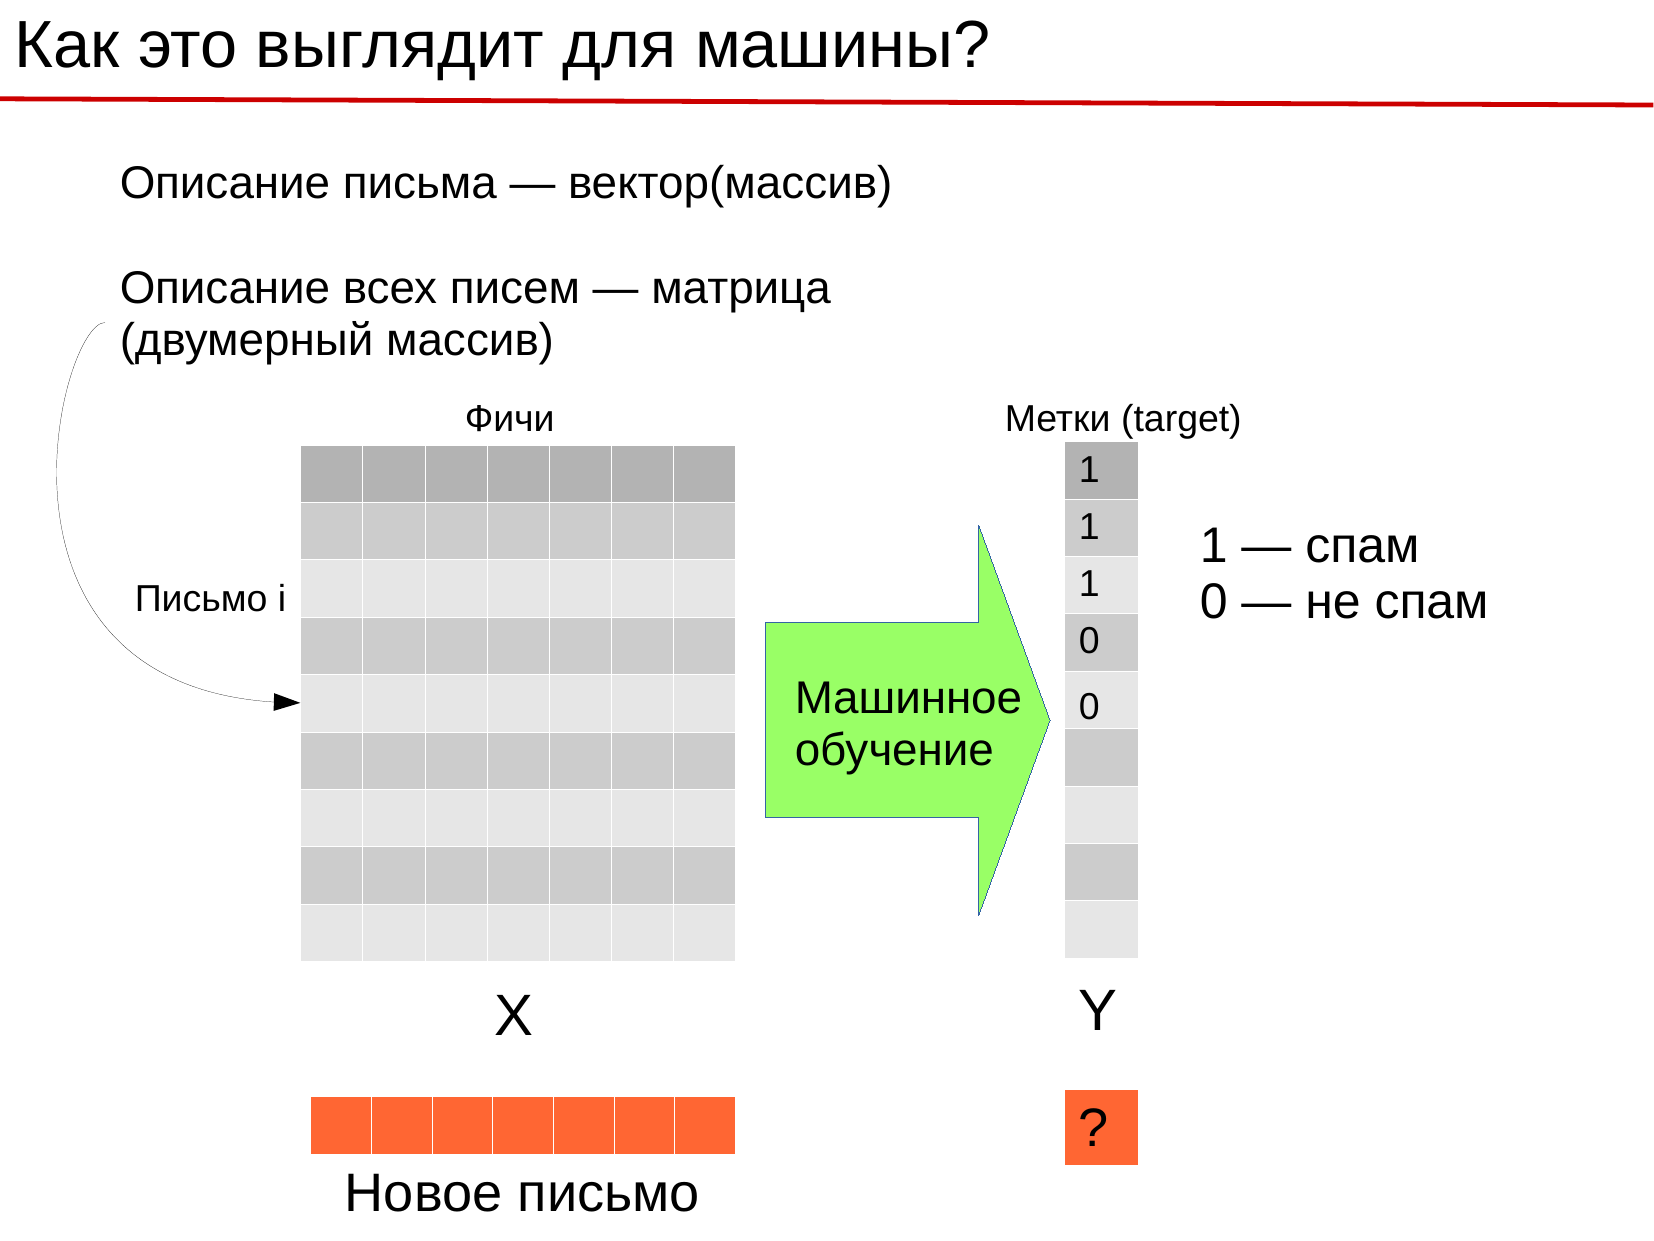

Как это выглядит для машины?
Описание письма — вектор(массив)
Описание всех писем — матрица
(двумерный массив)
Фичи
Метки (target)
| |
| --- |
| |
| |
| |
| |
| |
| |
| |
| |
1
| | | | | | | |
| --- | --- | --- | --- | --- | --- | --- |
| | | | | | | |
| | | | | | | |
| | | | | | | |
| | | | | | | |
| | | | | | | |
| | | | | | | |
| | | | | | | |
| | | | | | | |
1
1 — спам
0 — не спам
1
Письмо i
0
Машинное
обучение
0
Y
Х
| ? |
| --- |
| | | | | | | |
| --- | --- | --- | --- | --- | --- | --- |
Новое письмо